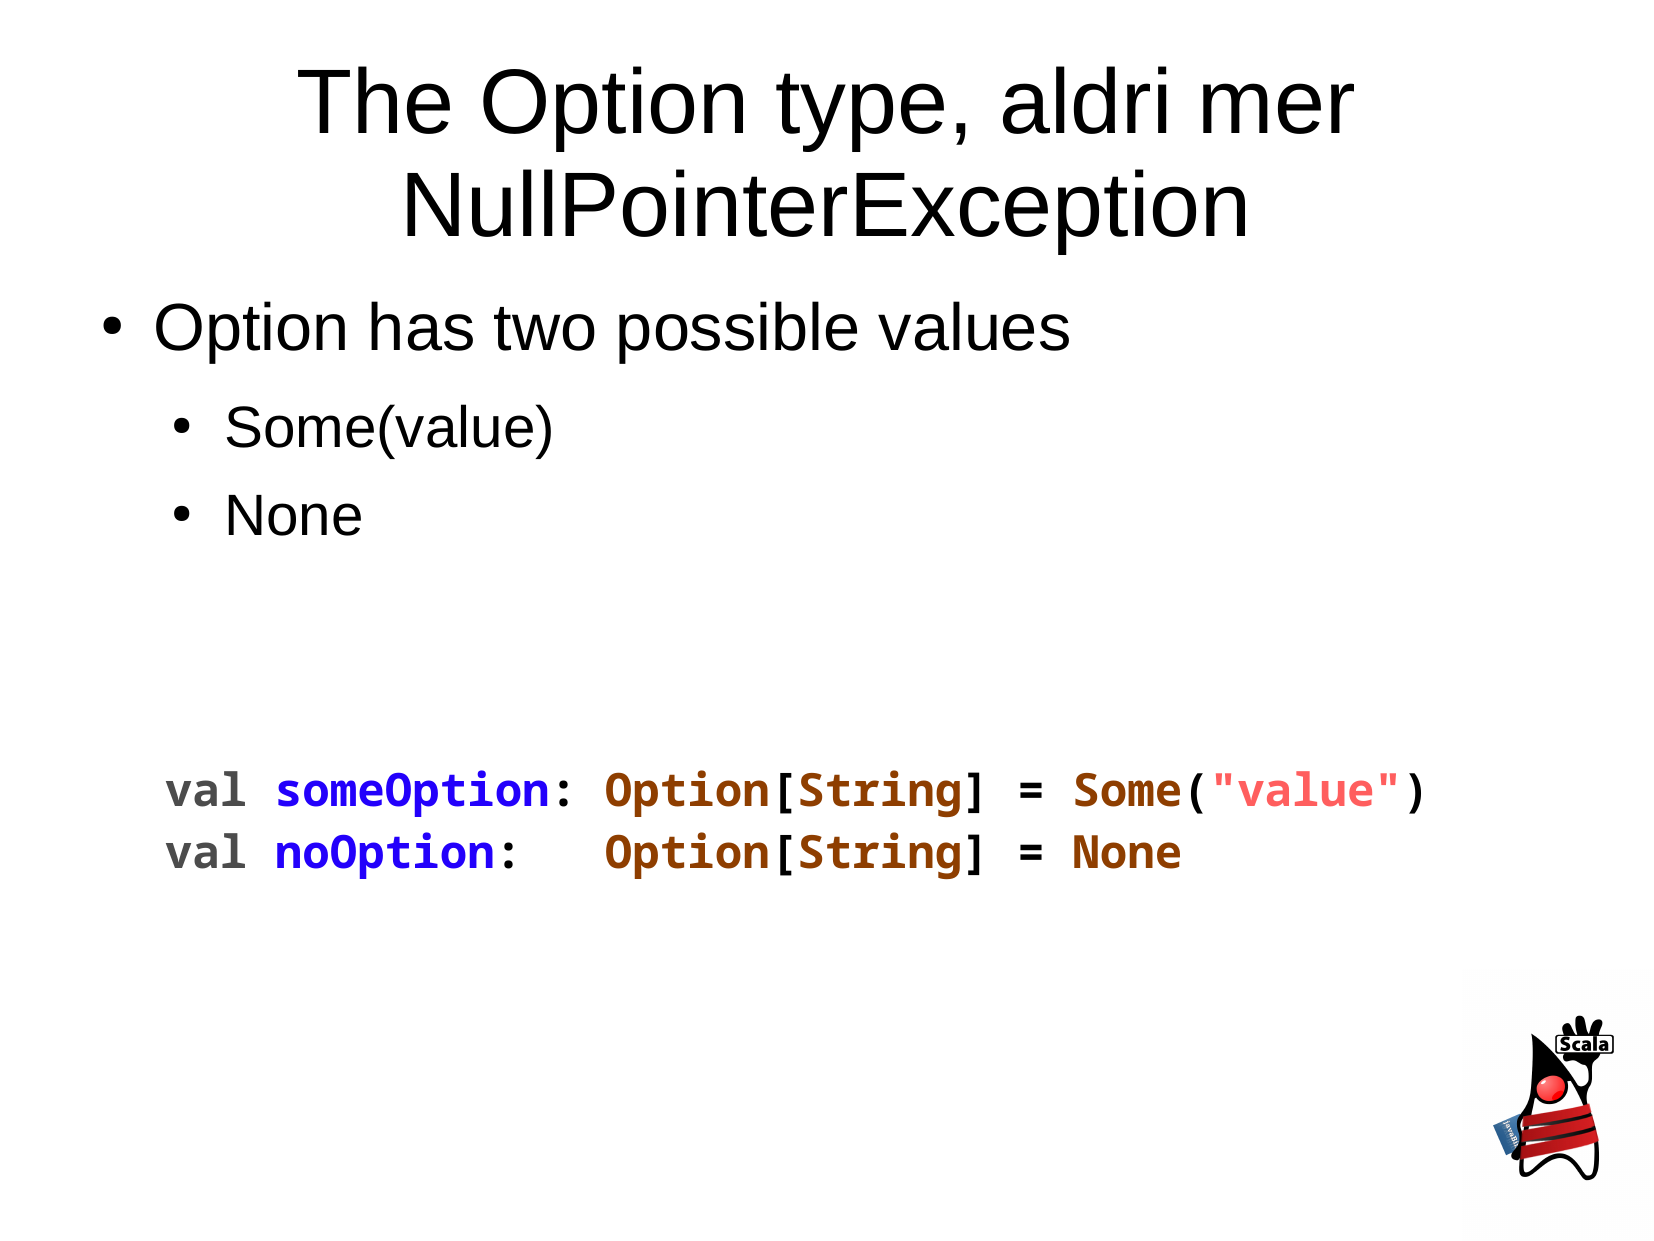

# The Option type, aldri mer NullPointerException
Option has two possible values
Some(value)
None
val someOption: Option[String] = Some("value")
val noOption: Option[String] = None